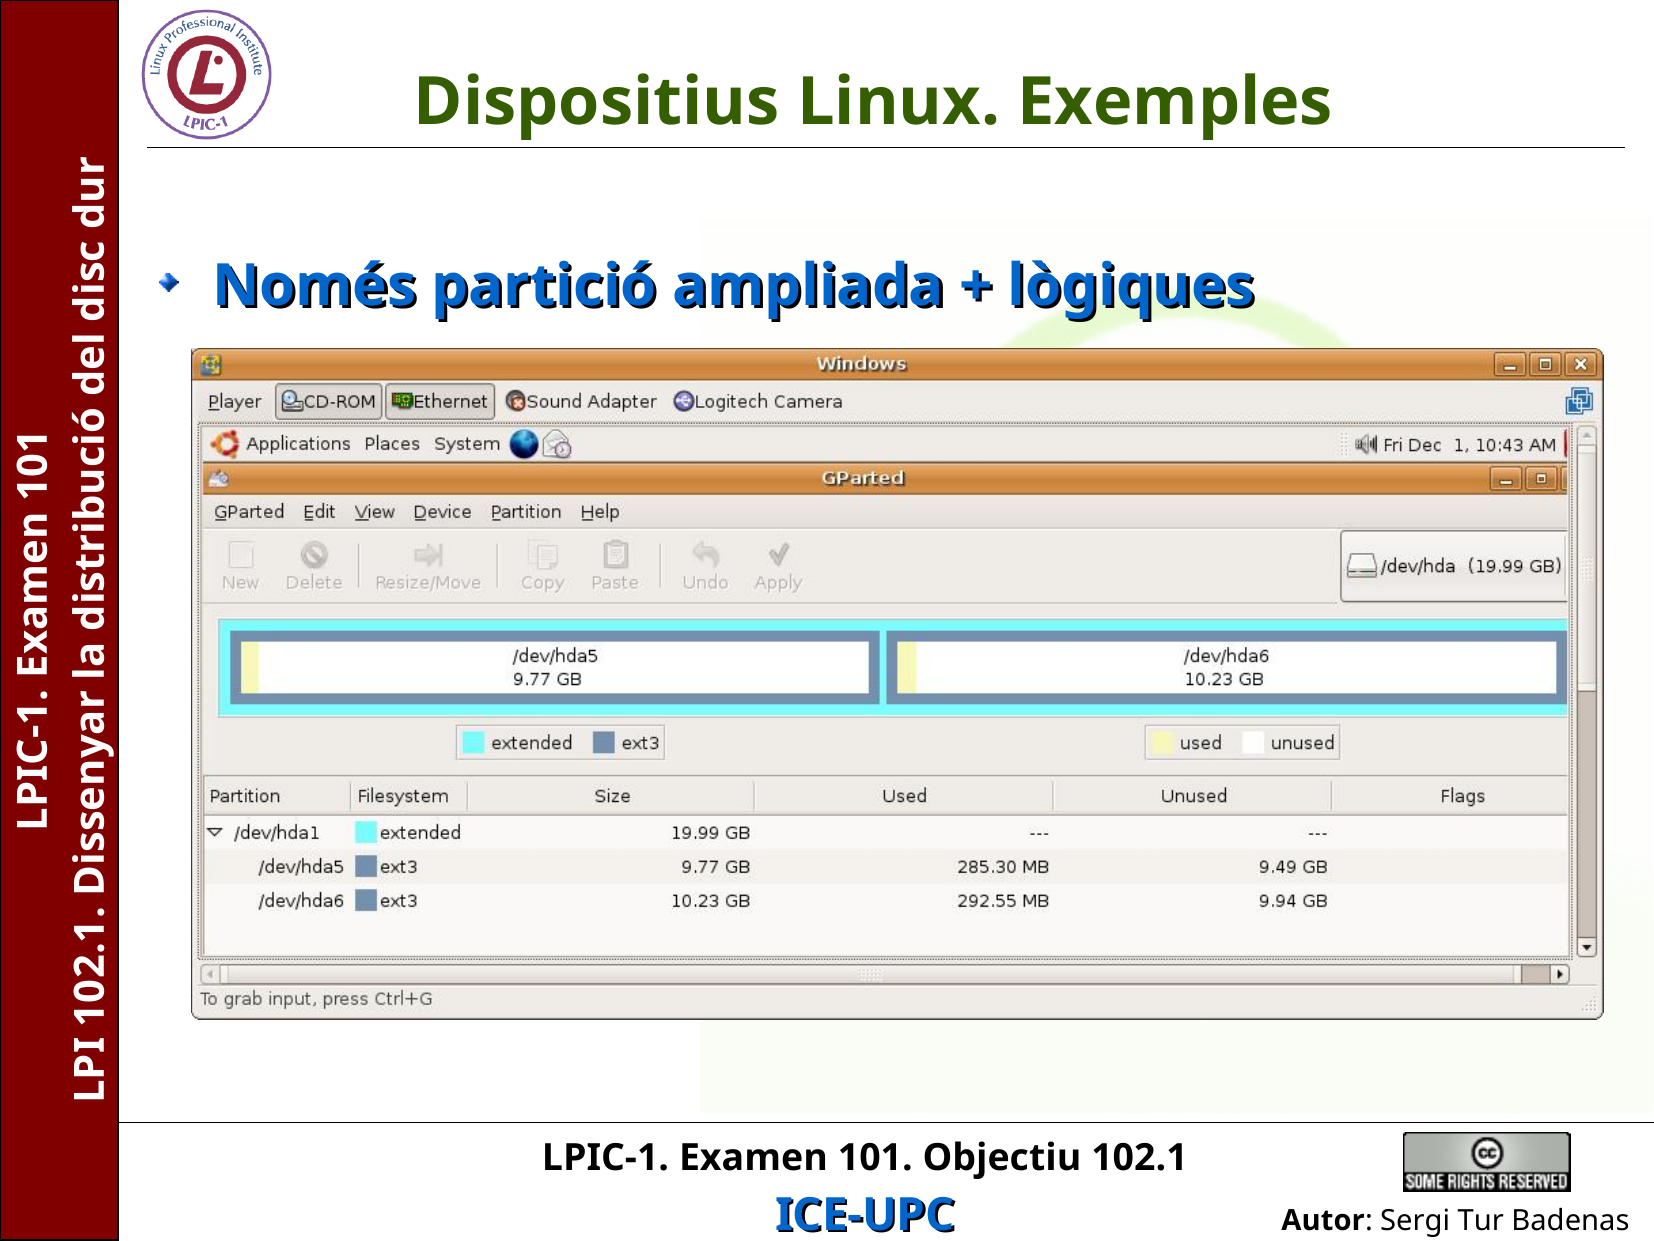

# Dispositius Linux. Exemples
Només partició ampliada + lògiques